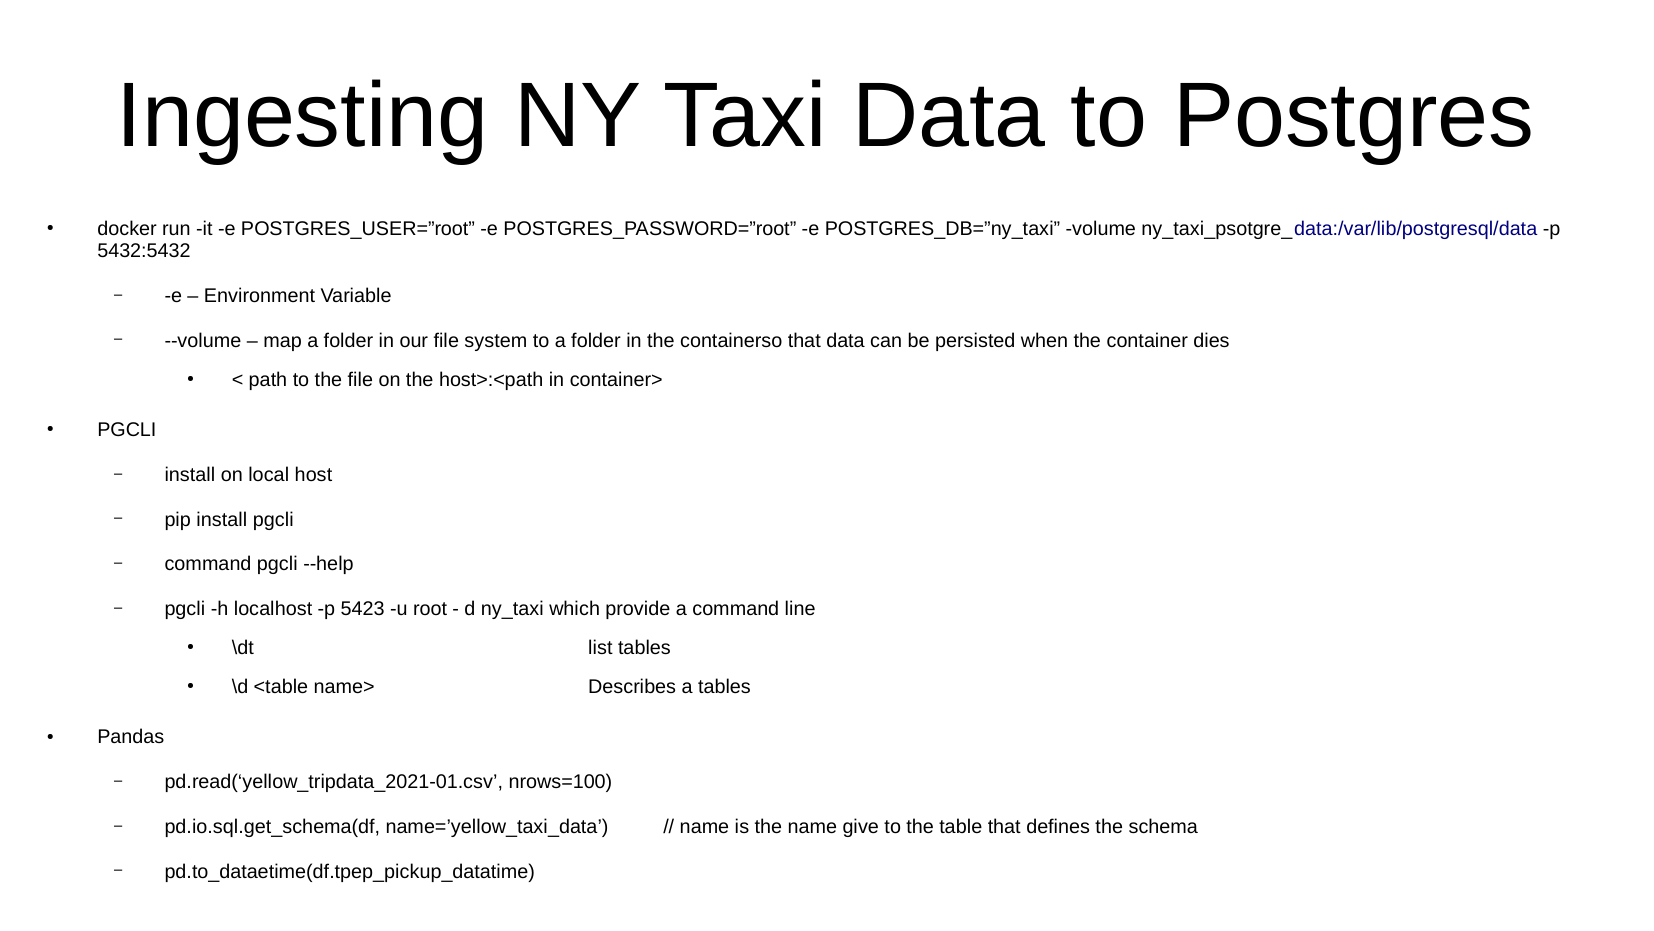

# Ingesting NY Taxi Data to Postgres
docker run -it -e POSTGRES_USER=”root” -e POSTGRES_PASSWORD=”root” -e POSTGRES_DB=”ny_taxi” -volume ny_taxi_psotgre_data:/var/lib/postgresql/data -p 5432:5432
-e – Environment Variable
--volume – map a folder in our file system to a folder in the containerso that data can be persisted when the container dies
< path to the file on the host>:<path in container>
PGCLI
install on local host
pip install pgcli
command pgcli --help
pgcli -h localhost -p 5423 -u root - d ny_taxi which provide a command line
\dt 						 				 		list tables
\d <table name>					 			Describes a tables
Pandas
pd.read(‘yellow_tripdata_2021-01.csv’, nrows=100)
pd.io.sql.get_schema(df, name=’yellow_taxi_data’)		// name is the name give to the table that defines the schema
pd.to_dataetime(df.tpep_pickup_datatime)